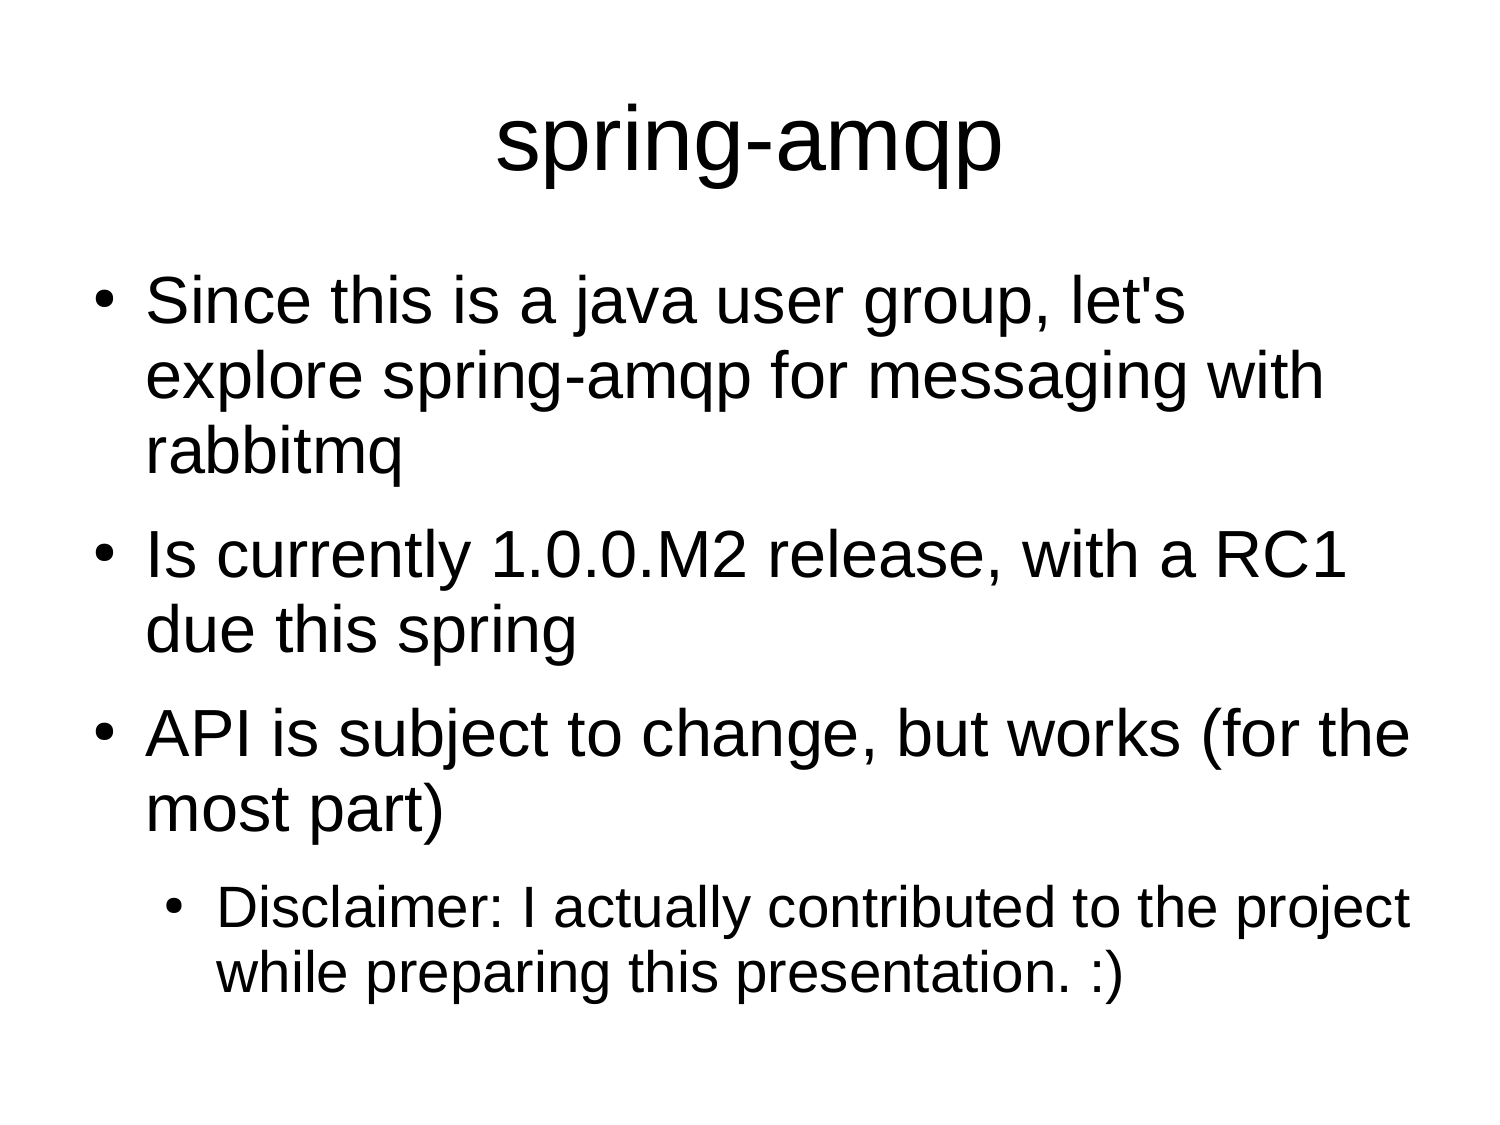

# spring-amqp
Since this is a java user group, let's explore spring-amqp for messaging with rabbitmq
Is currently 1.0.0.M2 release, with a RC1 due this spring
API is subject to change, but works (for the most part)
Disclaimer: I actually contributed to the project while preparing this presentation. :)